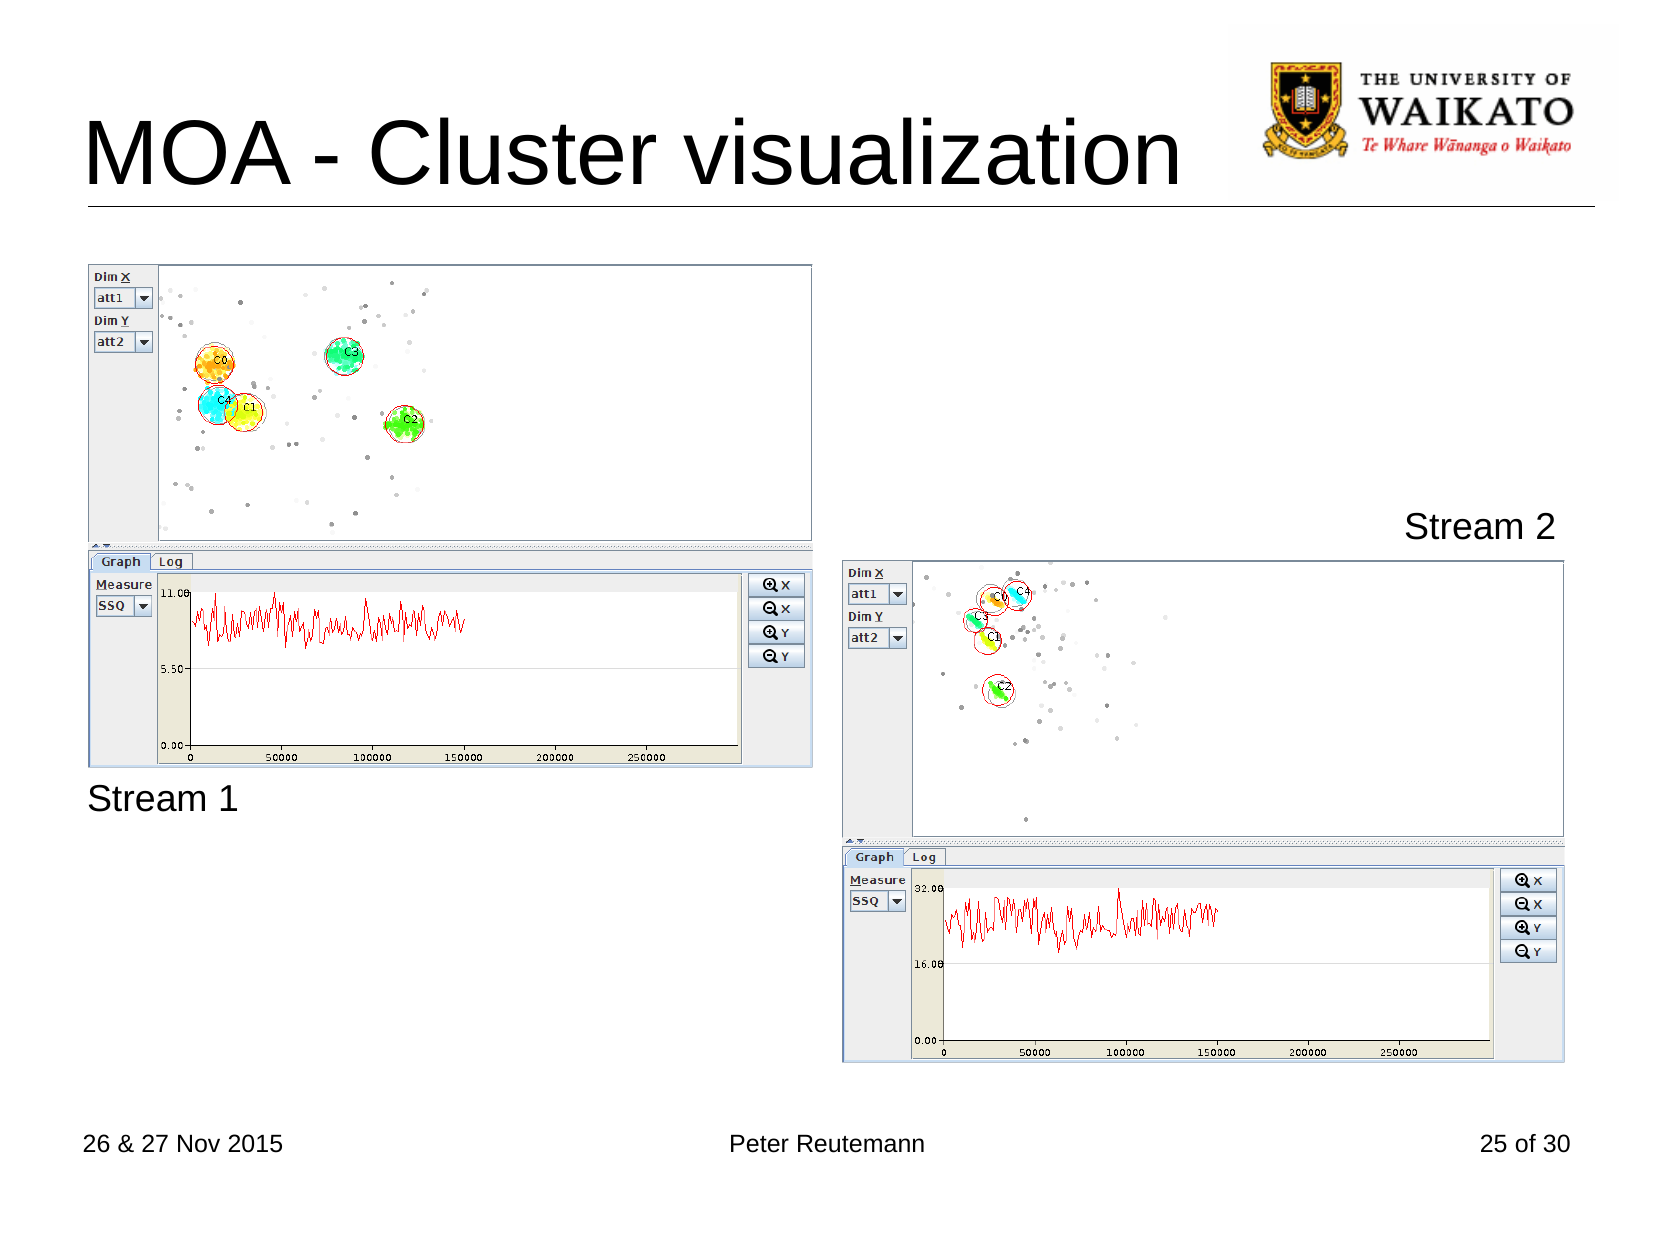

# MOA - Cluster visualization
Stream 2
Stream 1
26 & 27 Nov 2015
Peter Reutemann
25